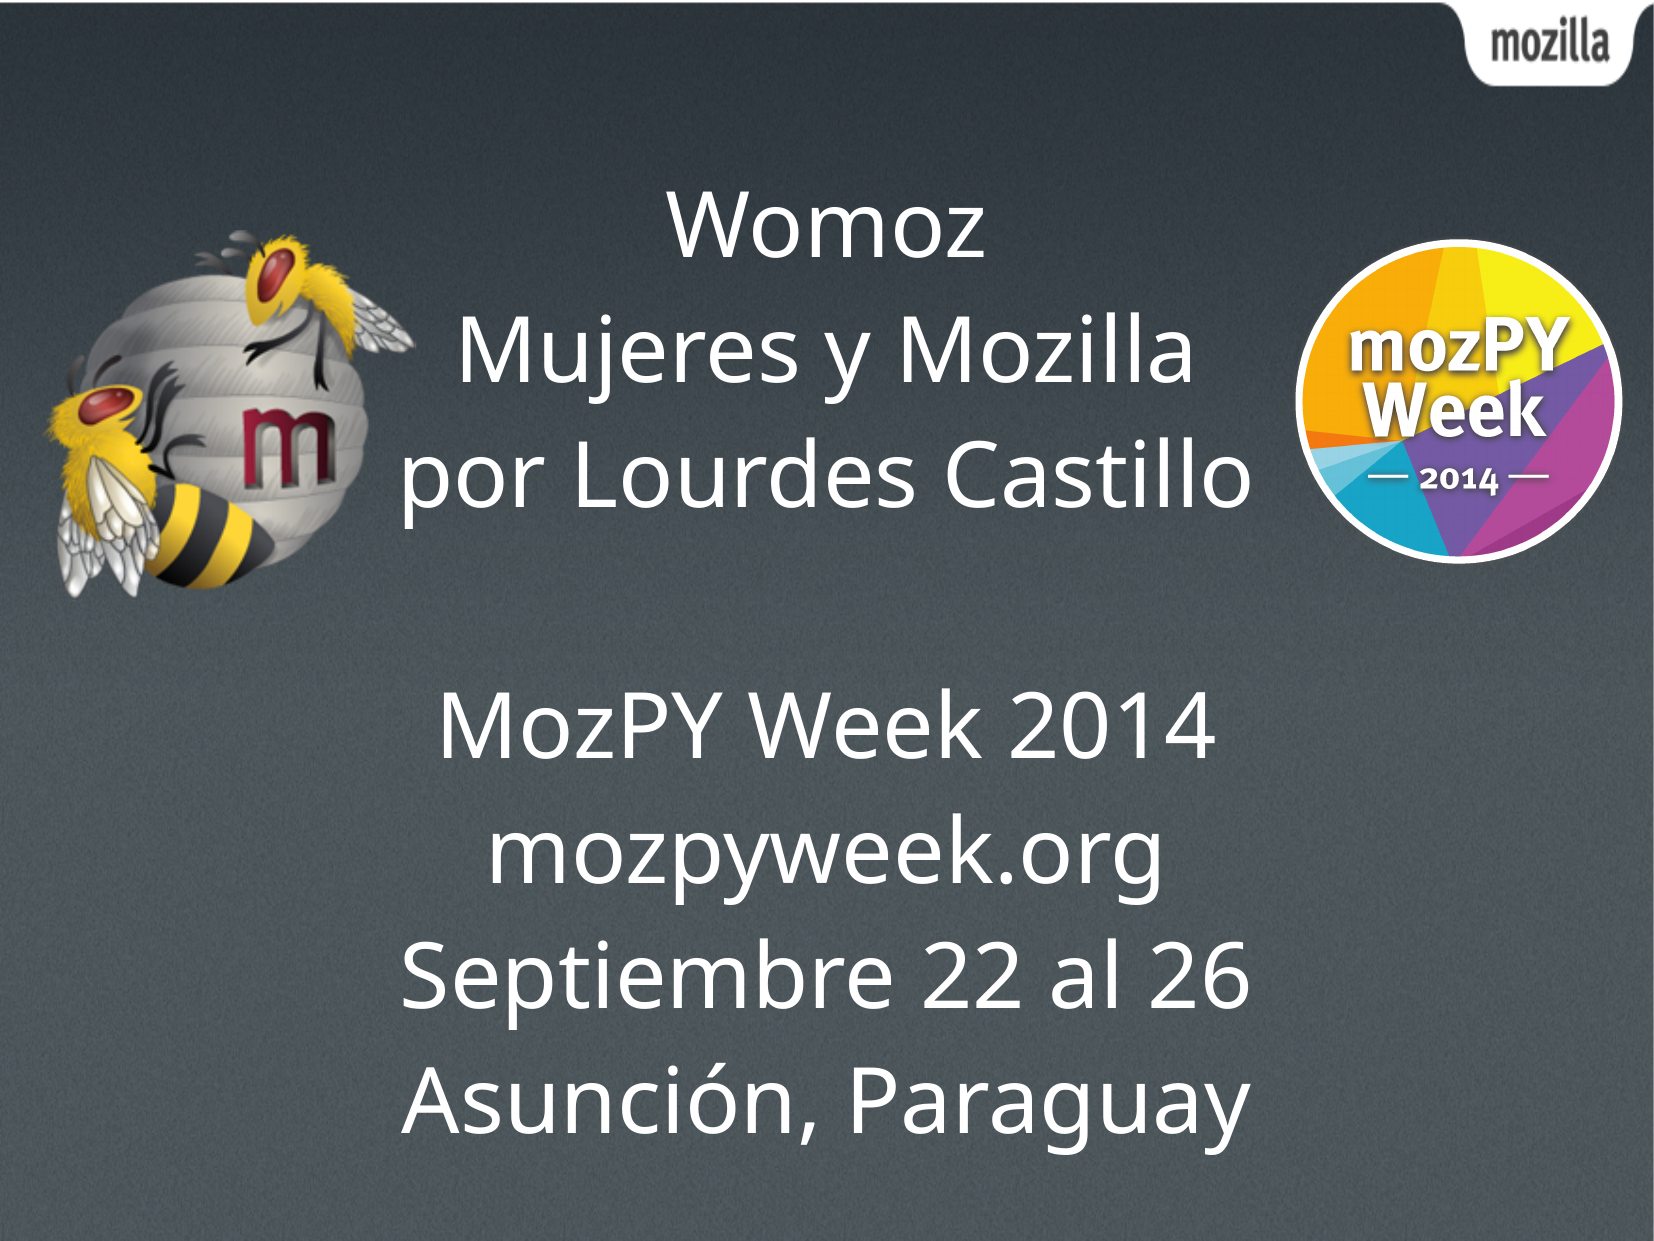

# Womoz Mujeres y Mozilla por Lourdes Castillo MozPY Week 2014 mozpyweek.org Septiembre 22 al 26 Asunción, Paraguay